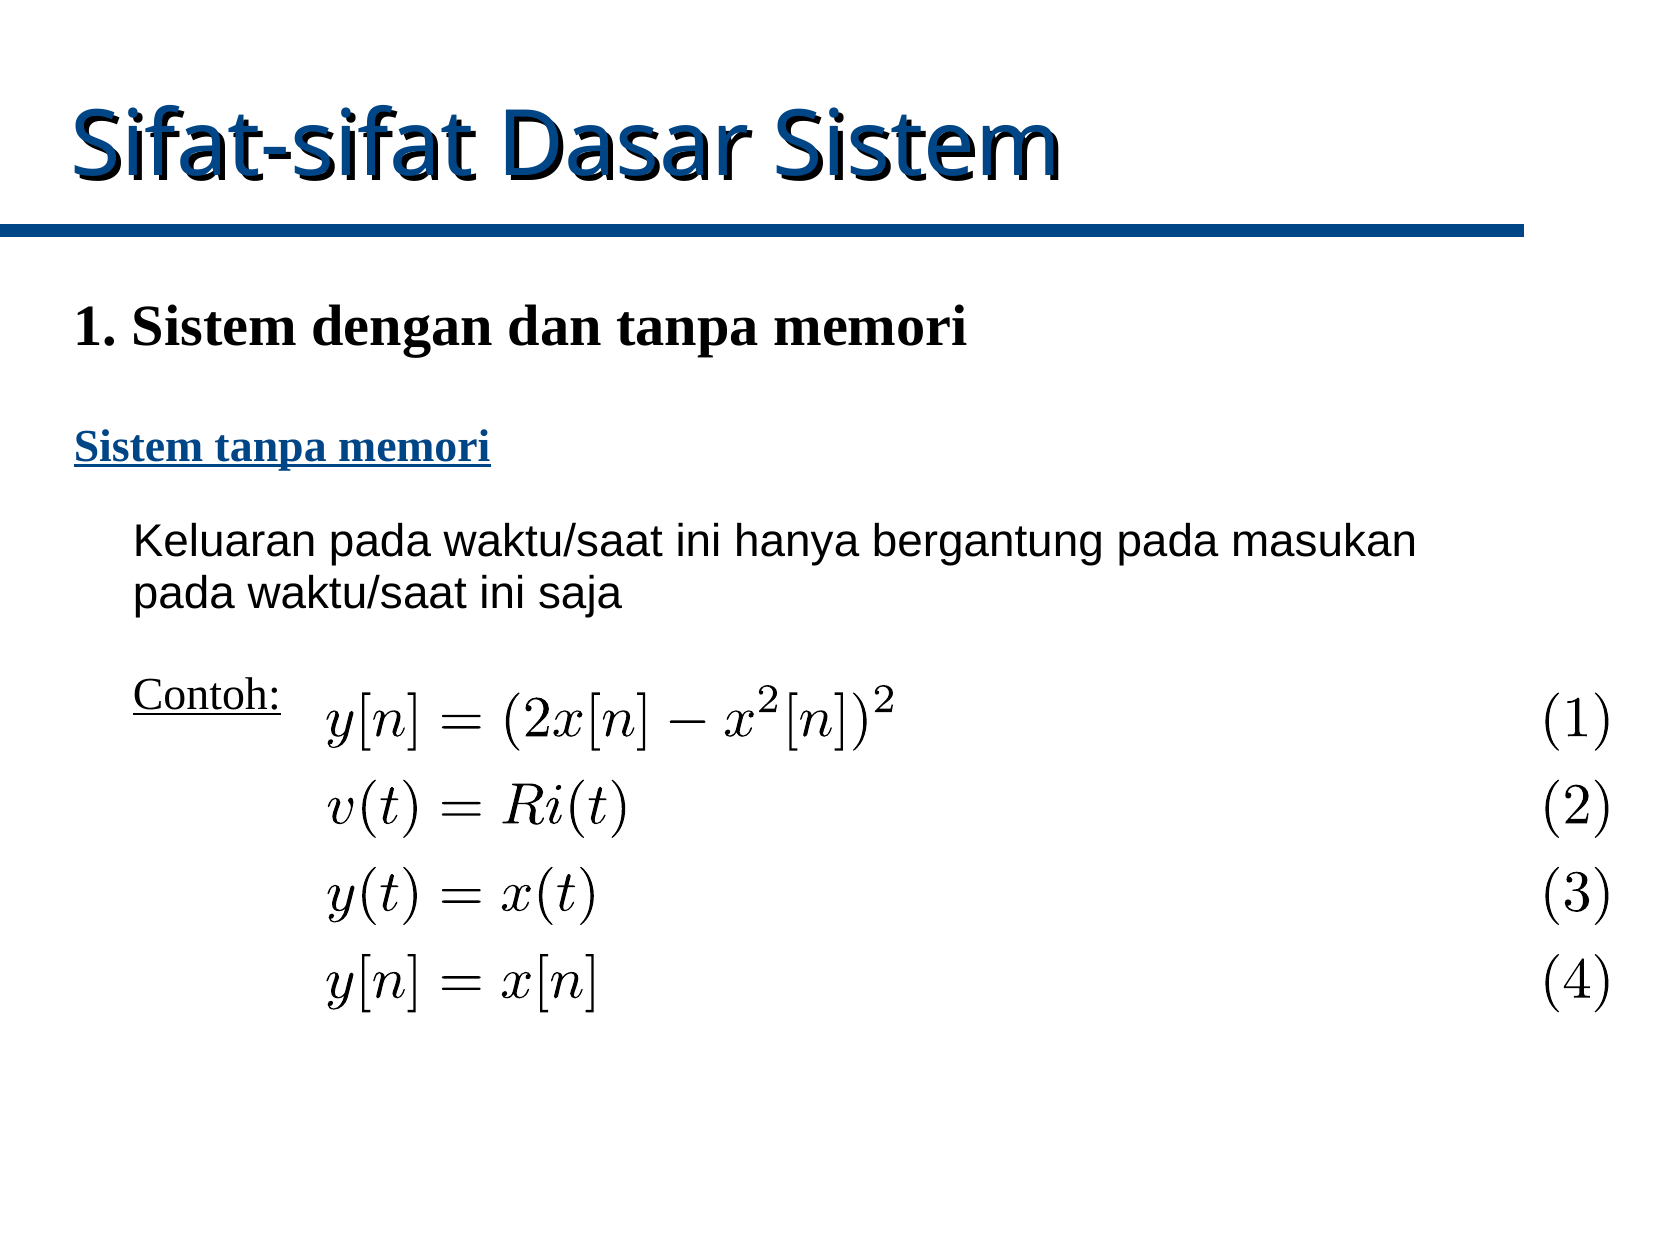

# Sifat-sifat Dasar Sistem
1. Sistem dengan dan tanpa memori
Sistem tanpa memori
Keluaran pada waktu/saat ini hanya bergantung pada masukan pada waktu/saat ini saja
Contoh: